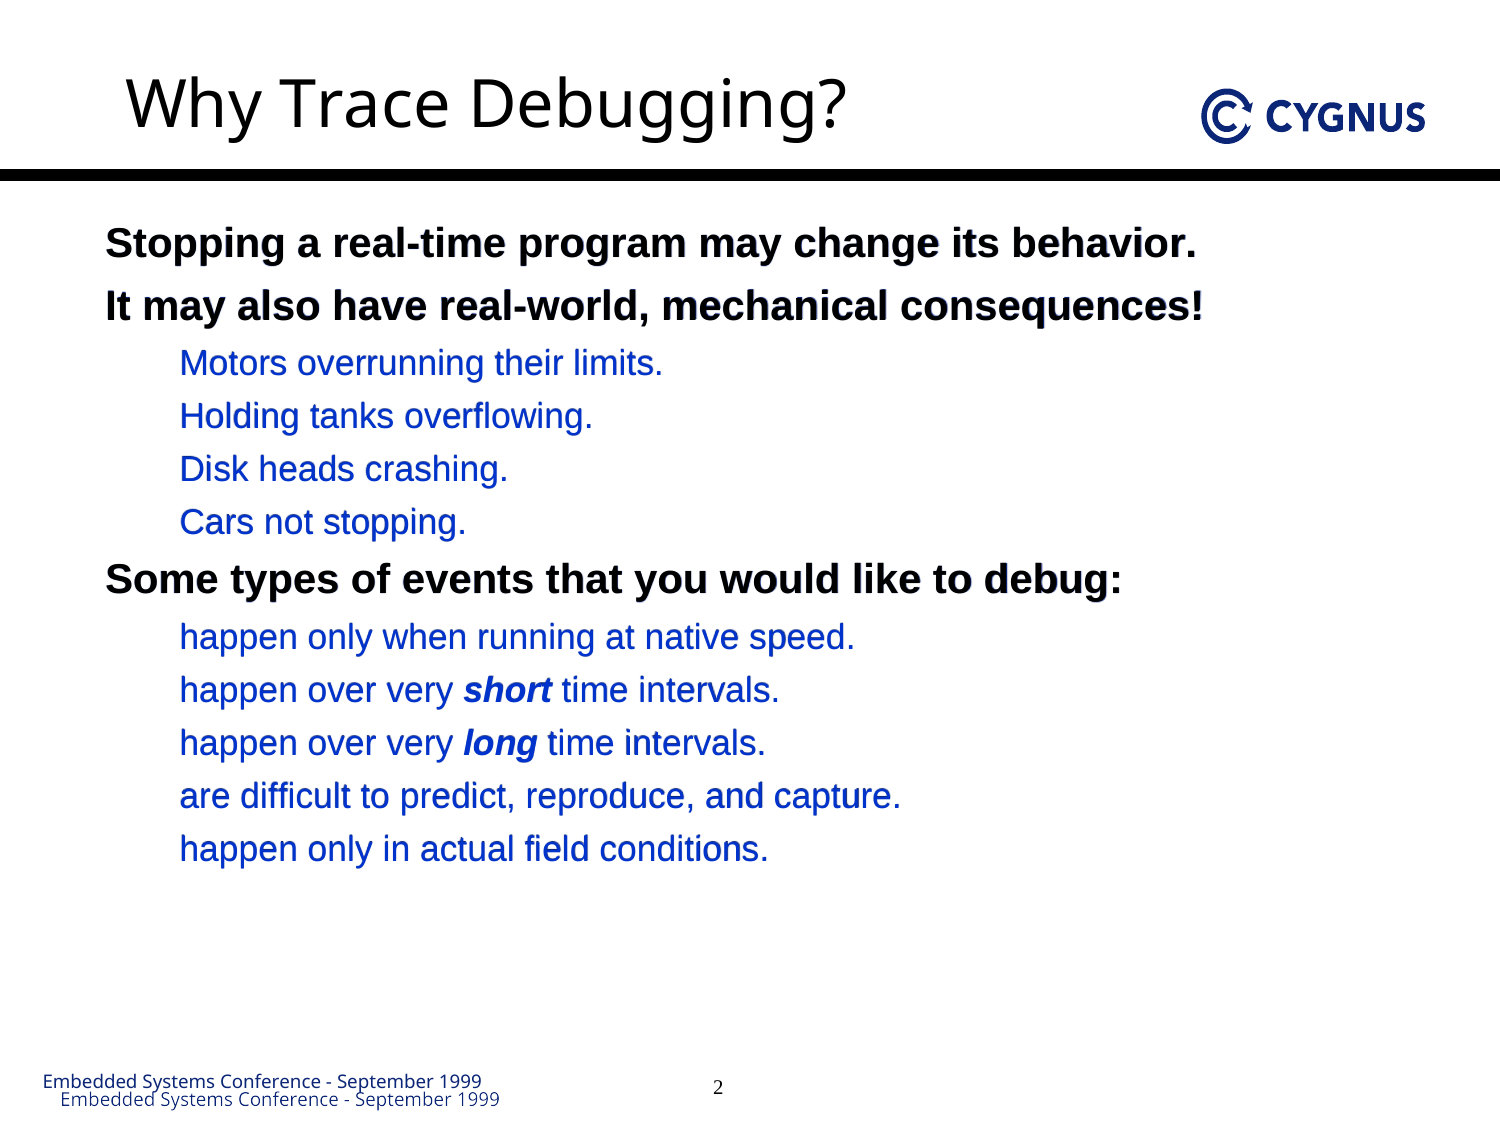

# Why Trace Debugging?
Stopping a real-time program may change its behavior.
It may also have real-world, mechanical consequences!
Motors overrunning their limits.
Holding tanks overflowing.
Disk heads crashing.
Cars not stopping.
Some types of events that you would like to debug:
happen only when running at native speed.
happen over very short time intervals.
happen over very long time intervals.
are difficult to predict, reproduce, and capture.
happen only in actual field conditions.
2